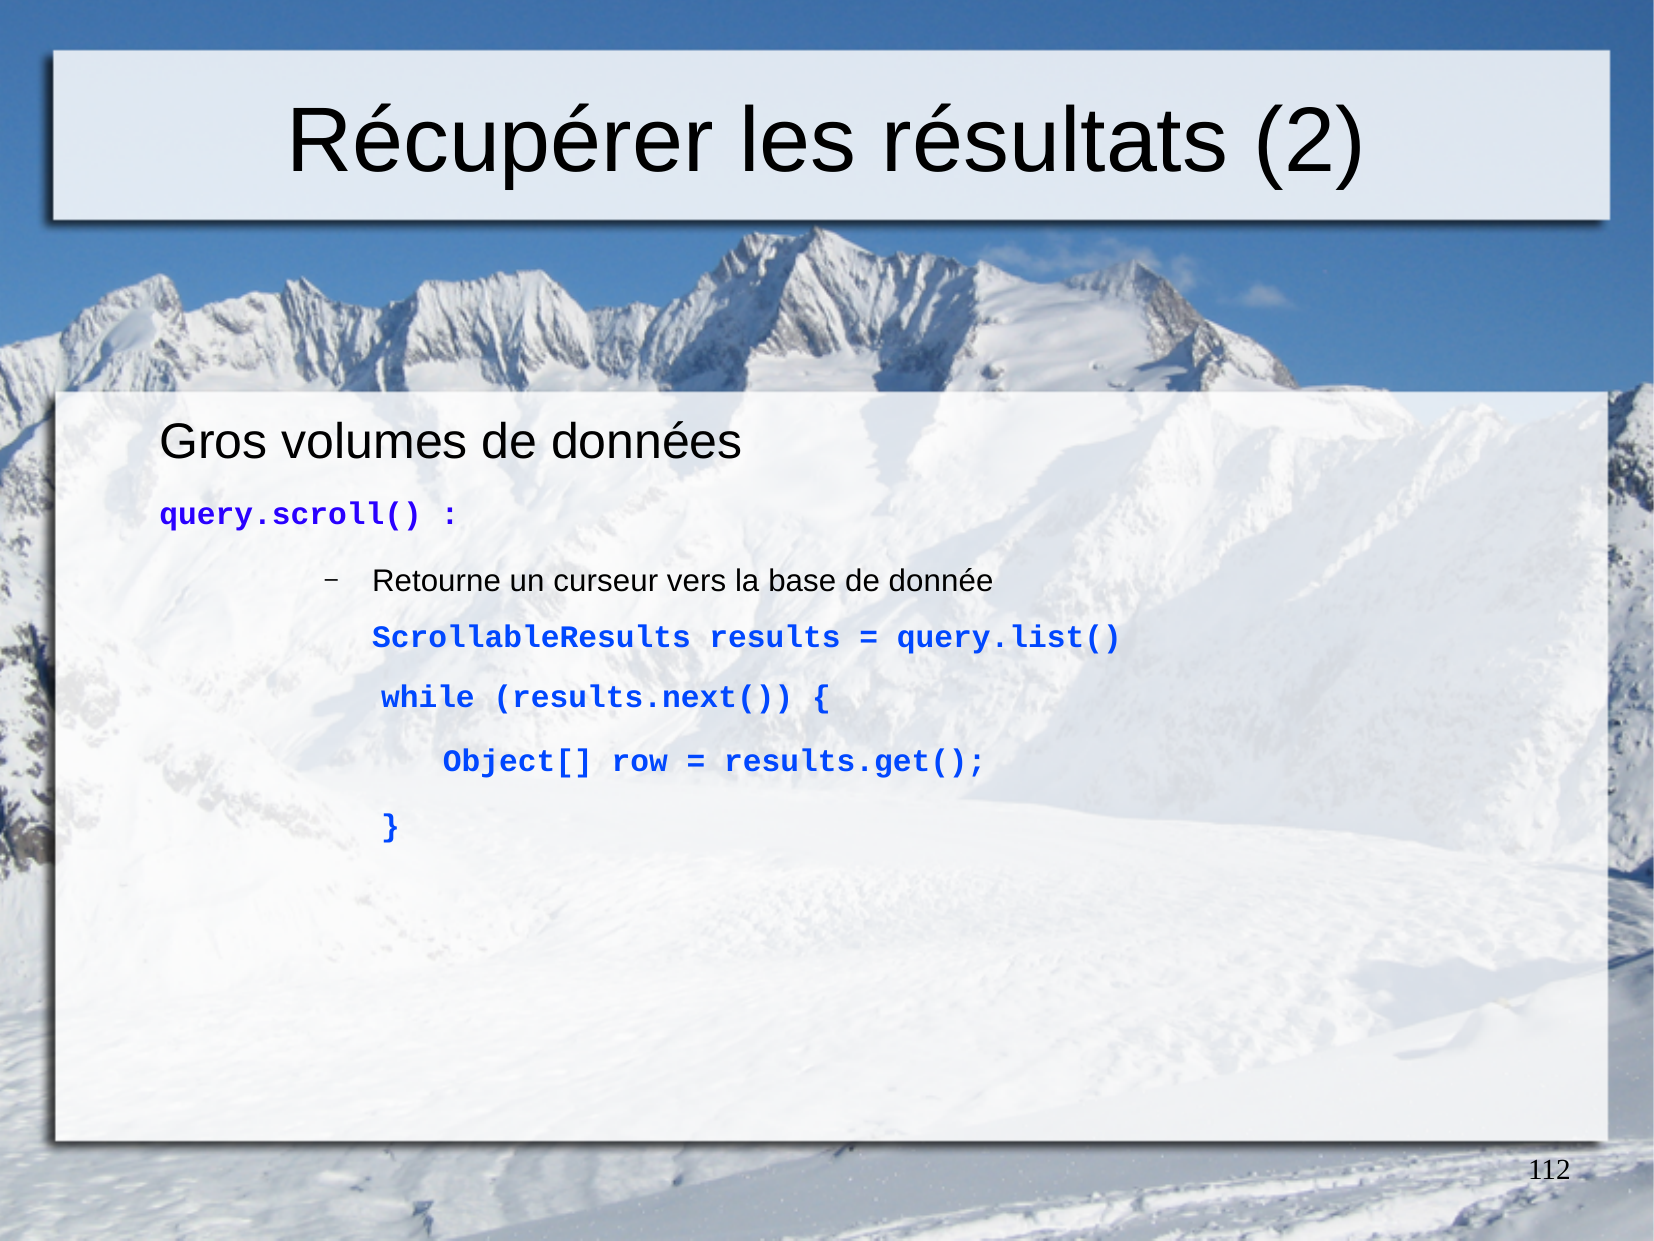

# Récupérer les résultats (2)
Gros volumes de données
query.scroll() :
Retourne un curseur vers la base de donnée
ScrollableResults results = query.list()
 		 while (results.next()) {
 		 	Object[] row = results.get();
 		 }
112